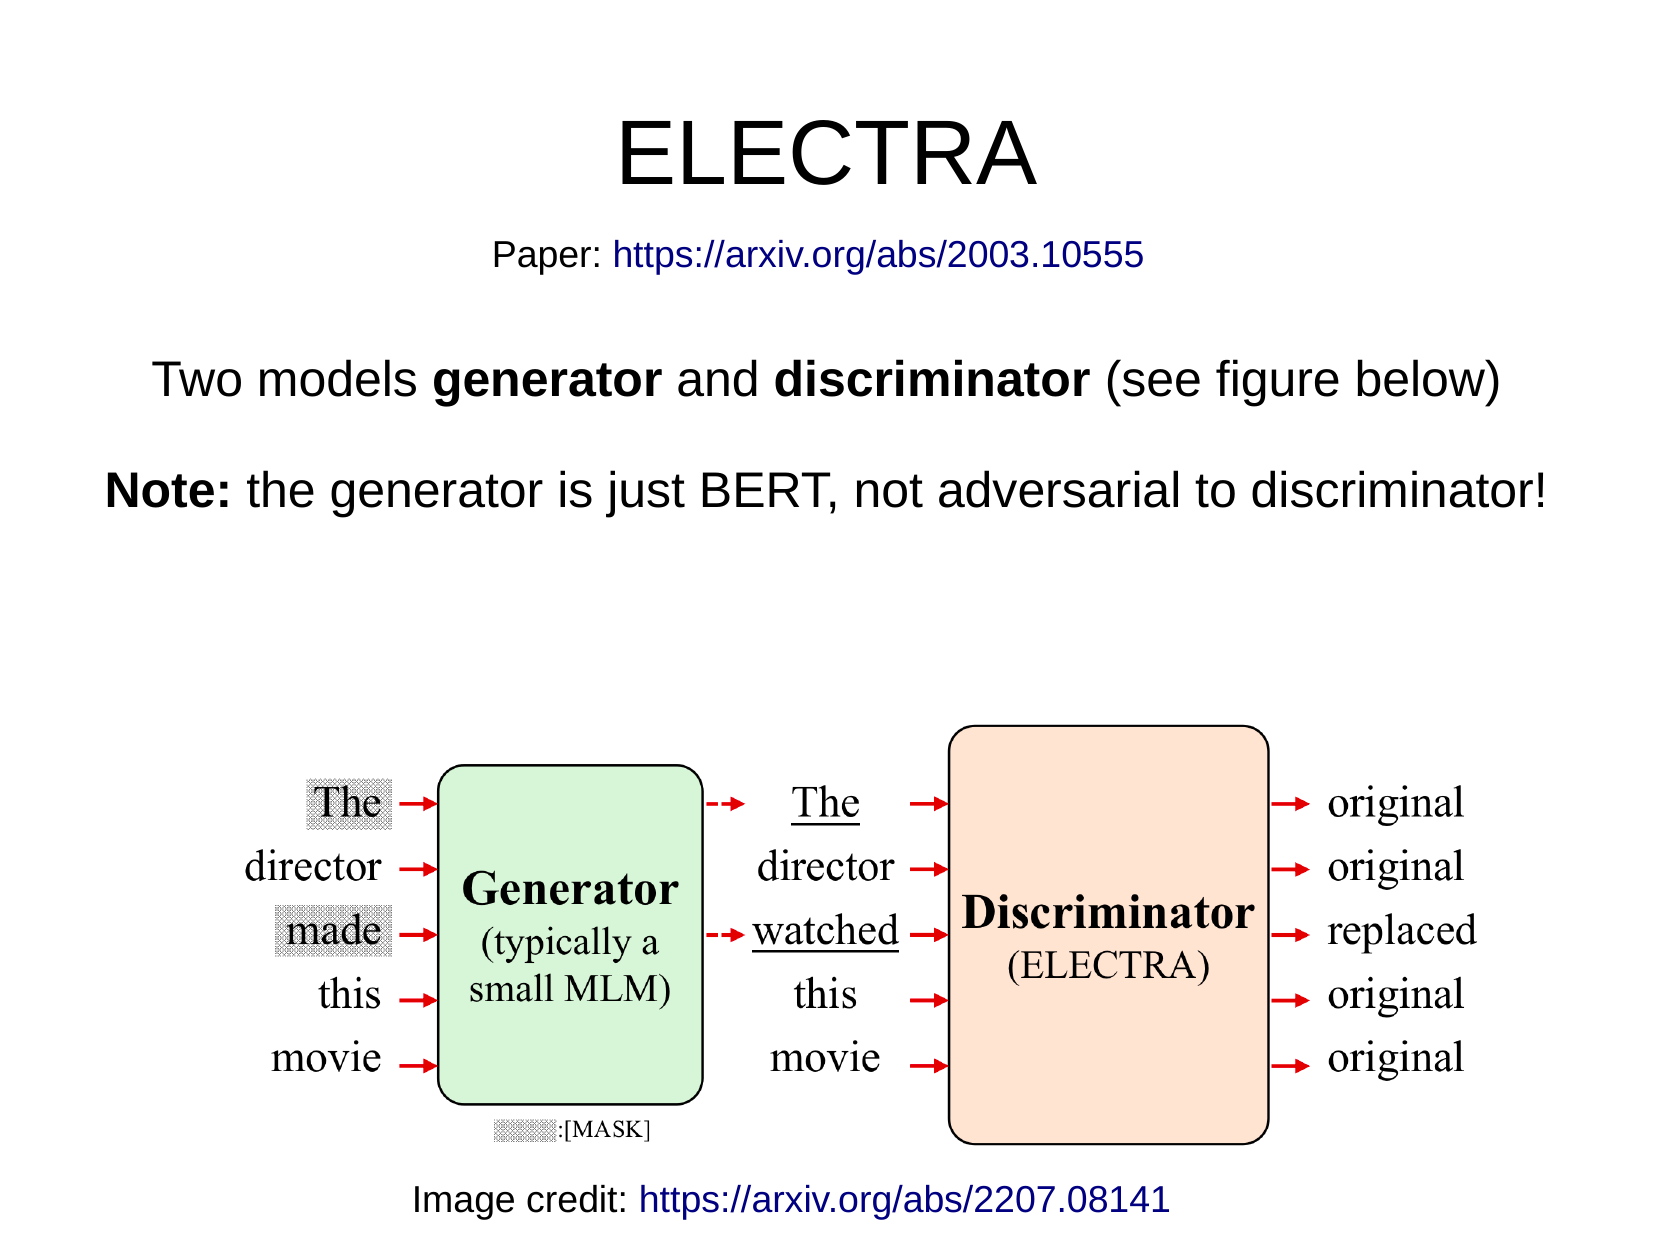

# ELECTRA
Paper: https://arxiv.org/abs/2003.10555
Two models generator and discriminator (see figure below)
Note: the generator is just BERT, not adversarial to discriminator!
Image credit: https://arxiv.org/abs/2207.08141